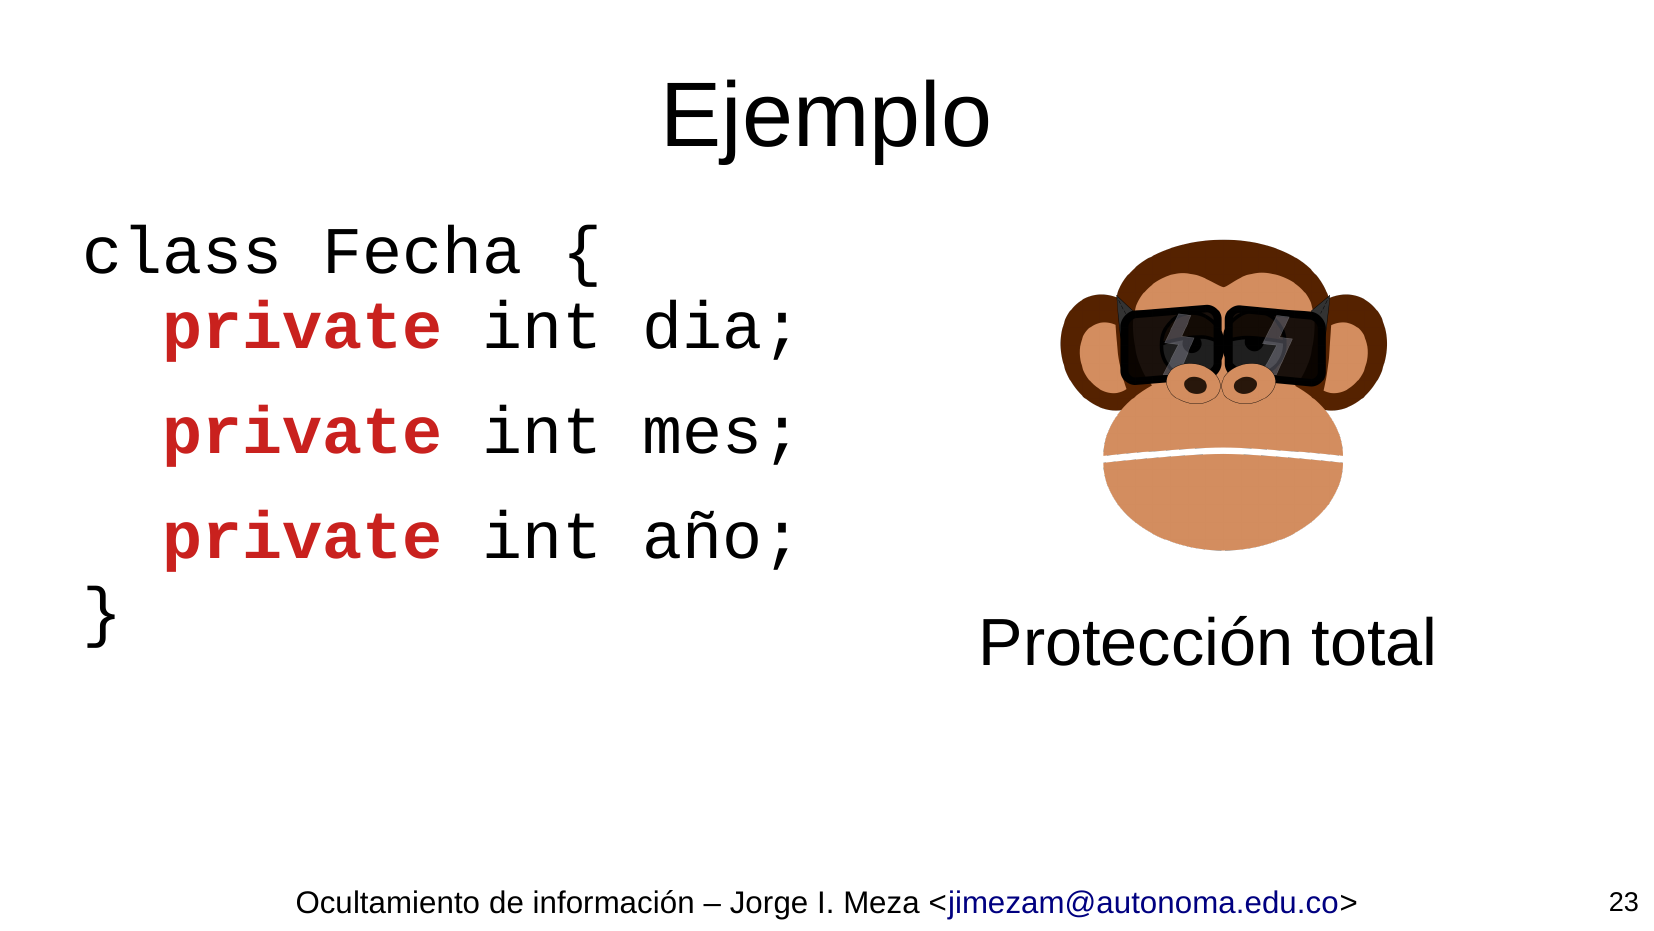

# Ejemplo
class Fecha {
 private int dia;
 private int mes;
 private int año;
}
Protección total